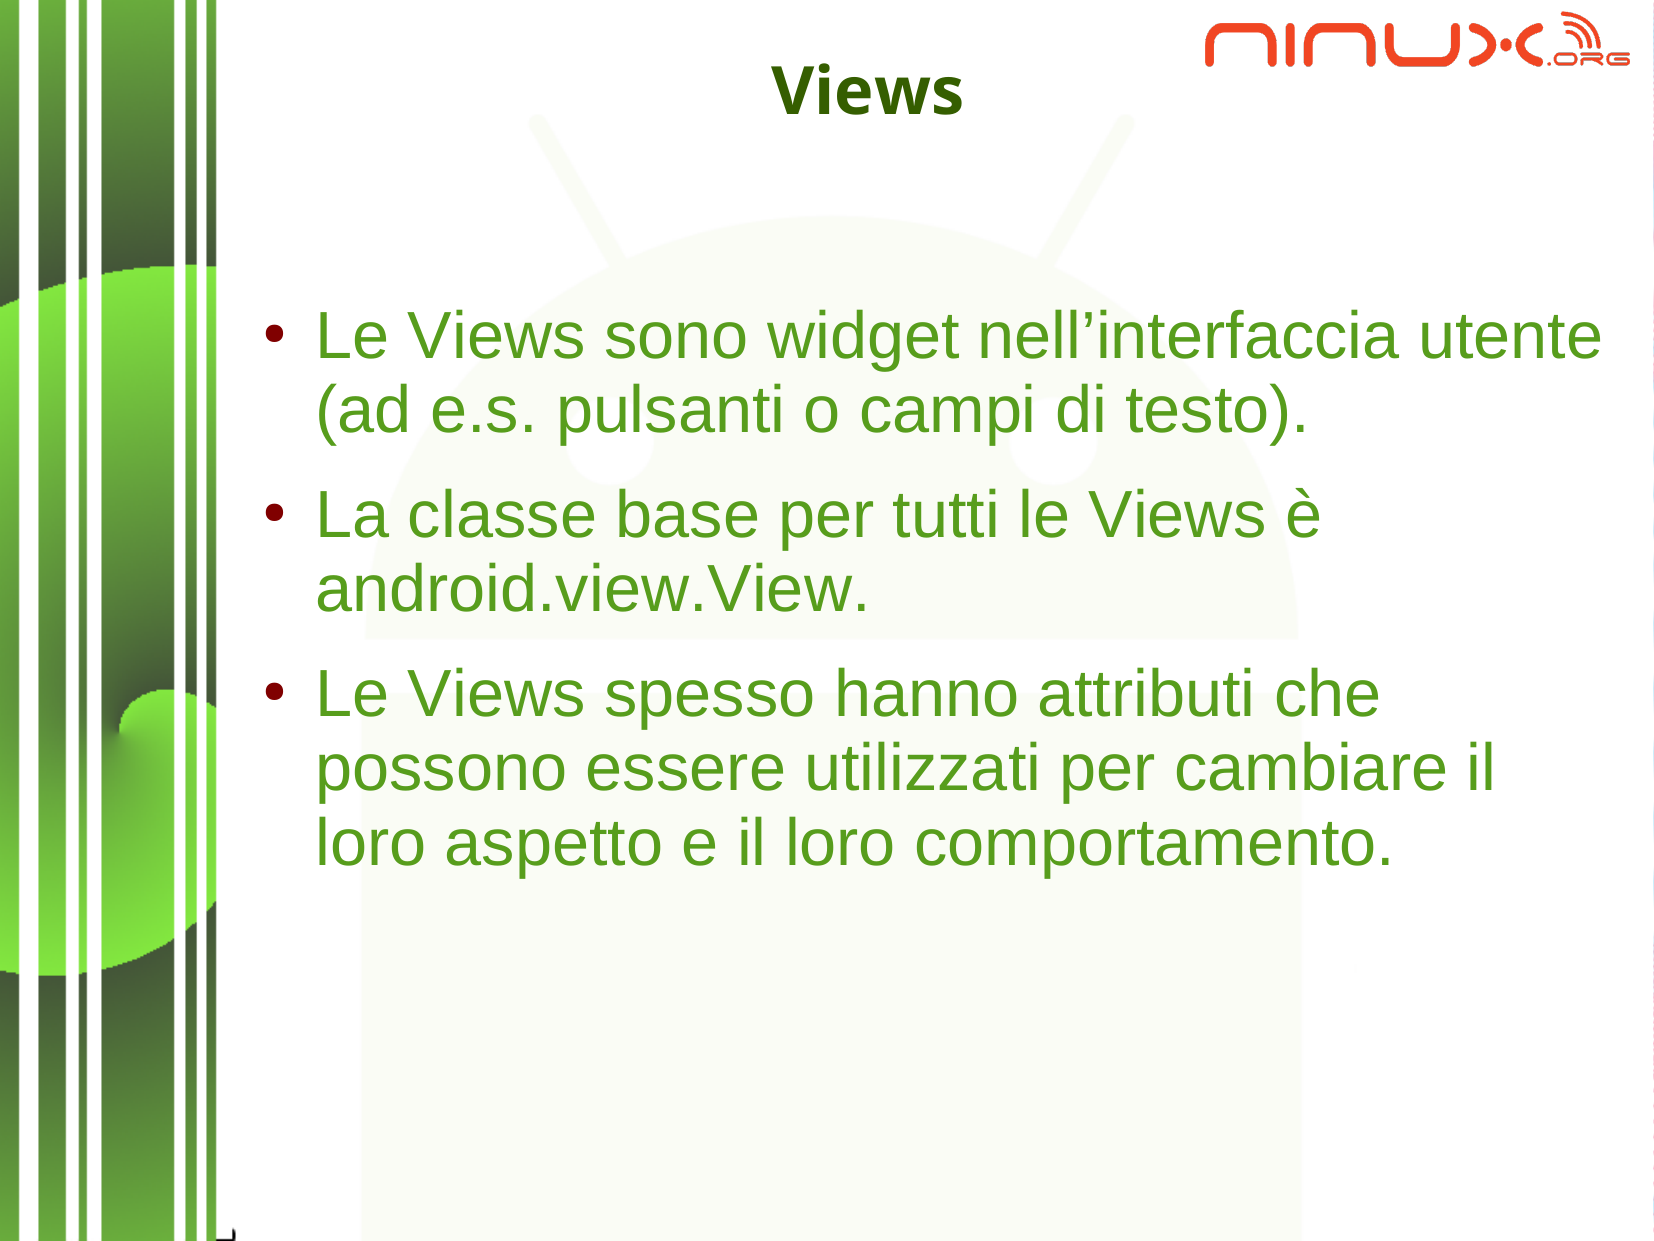

# Views
Le Views sono widget nell’interfaccia utente (ad e.s. pulsanti o campi di testo).
La classe base per tutti le Views è android.view.View.
Le Views spesso hanno attributi che possono essere utilizzati per cambiare il loro aspetto e il loro comportamento.